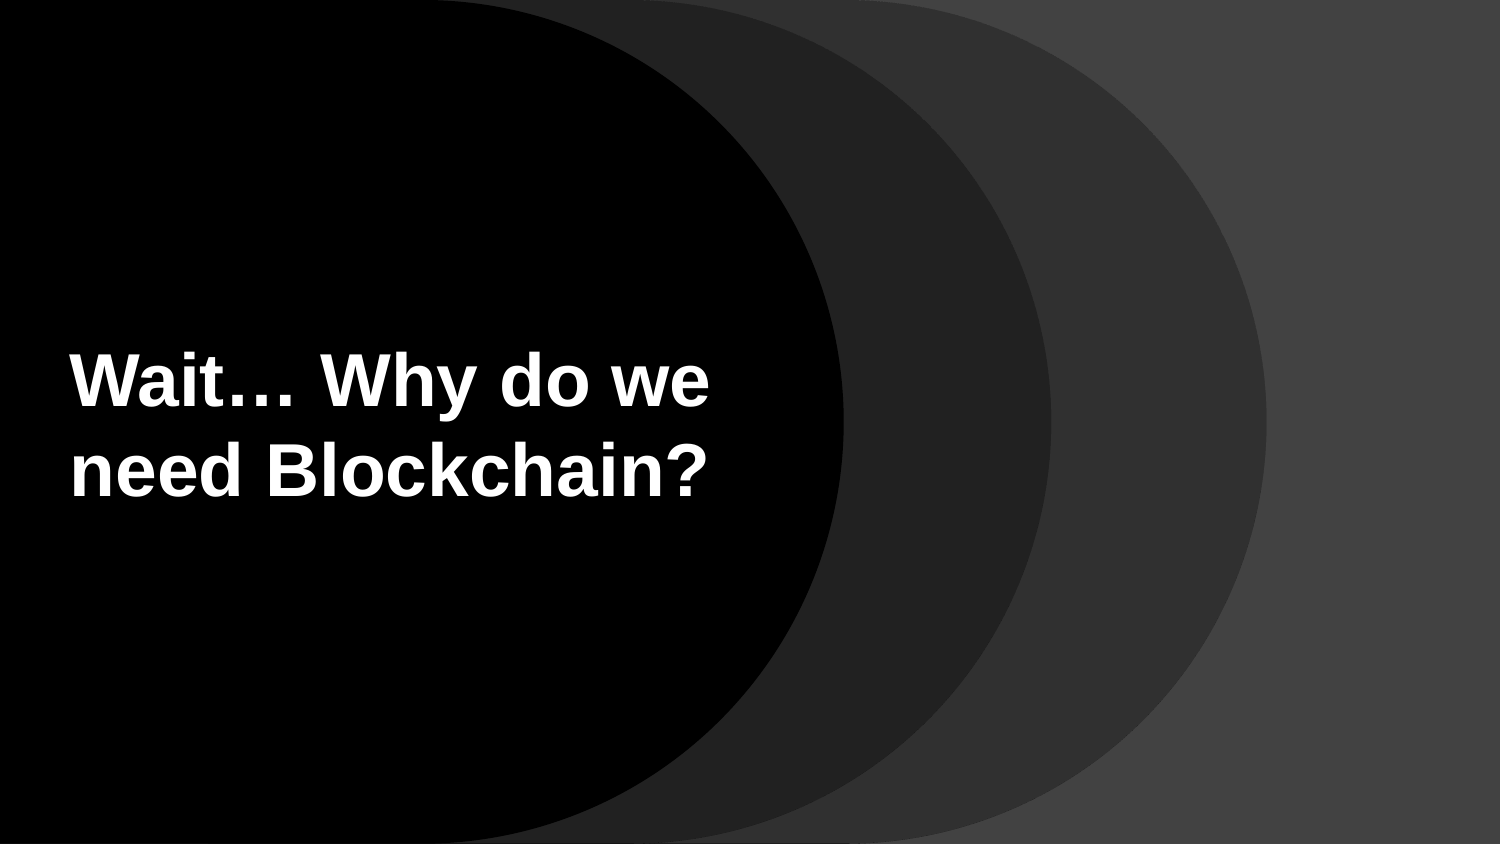

# Wait… Why do we need Blockchain?